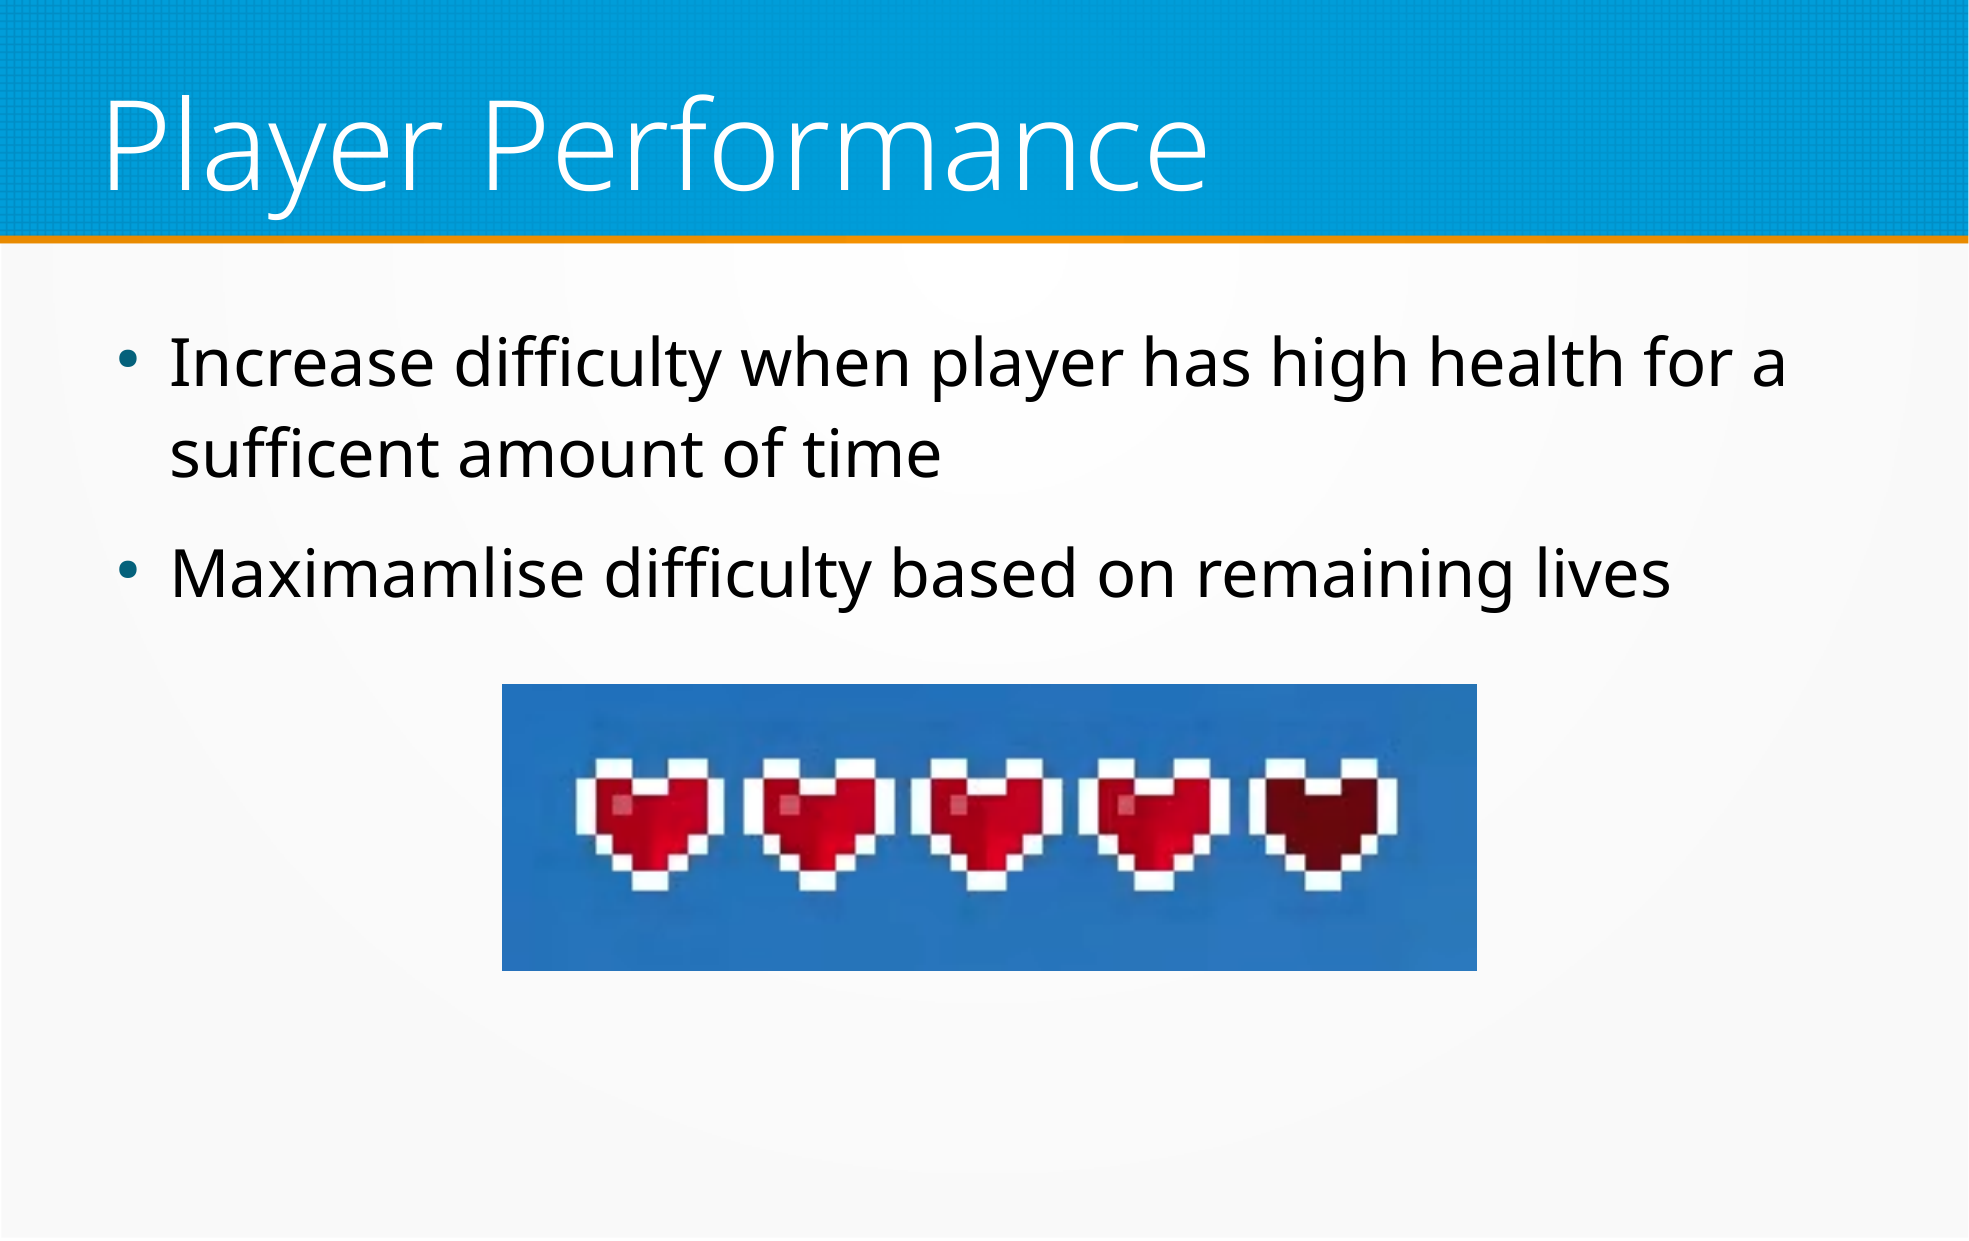

# Player Performance
Increase difficulty when player has high health for a sufficent amount of time
Maximamlise difficulty based on remaining lives